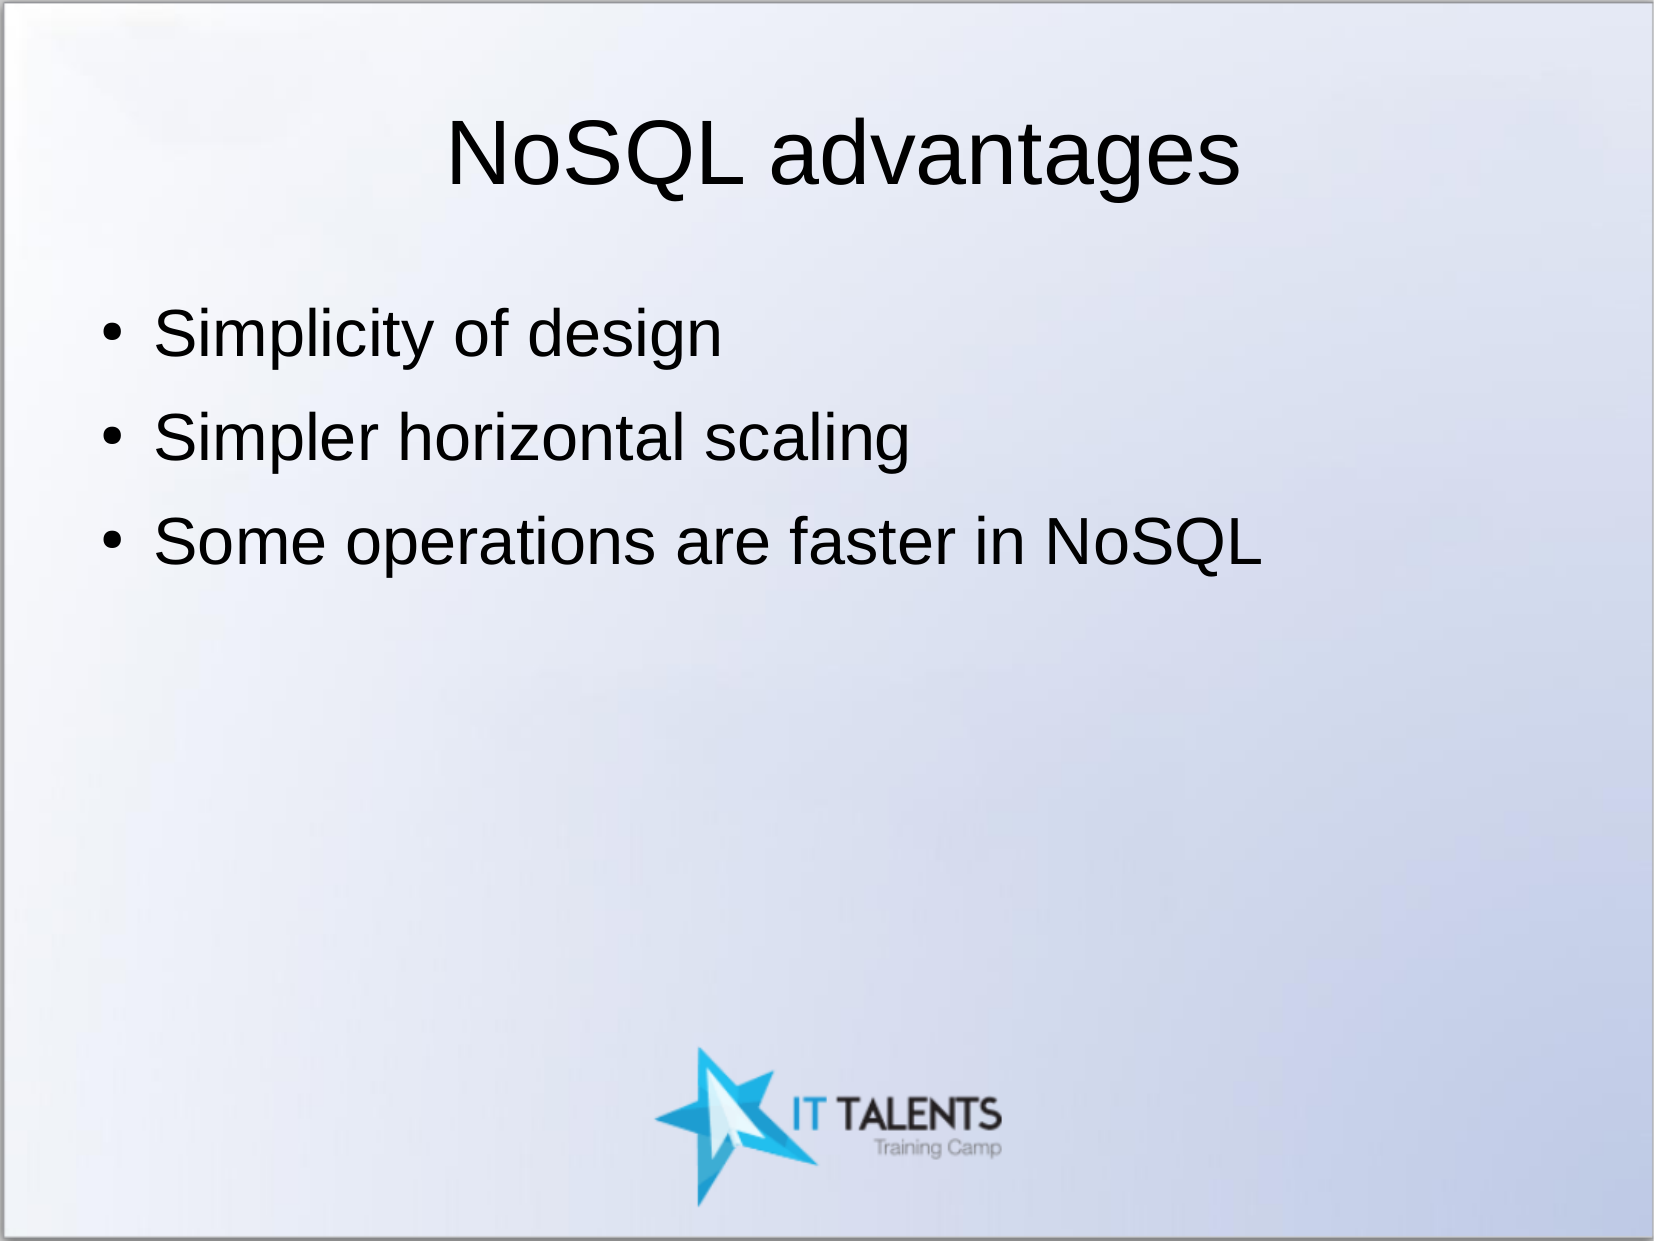

# NoSQL advantages
Simplicity of design
Simpler horizontal scaling
Some operations are faster in NoSQL